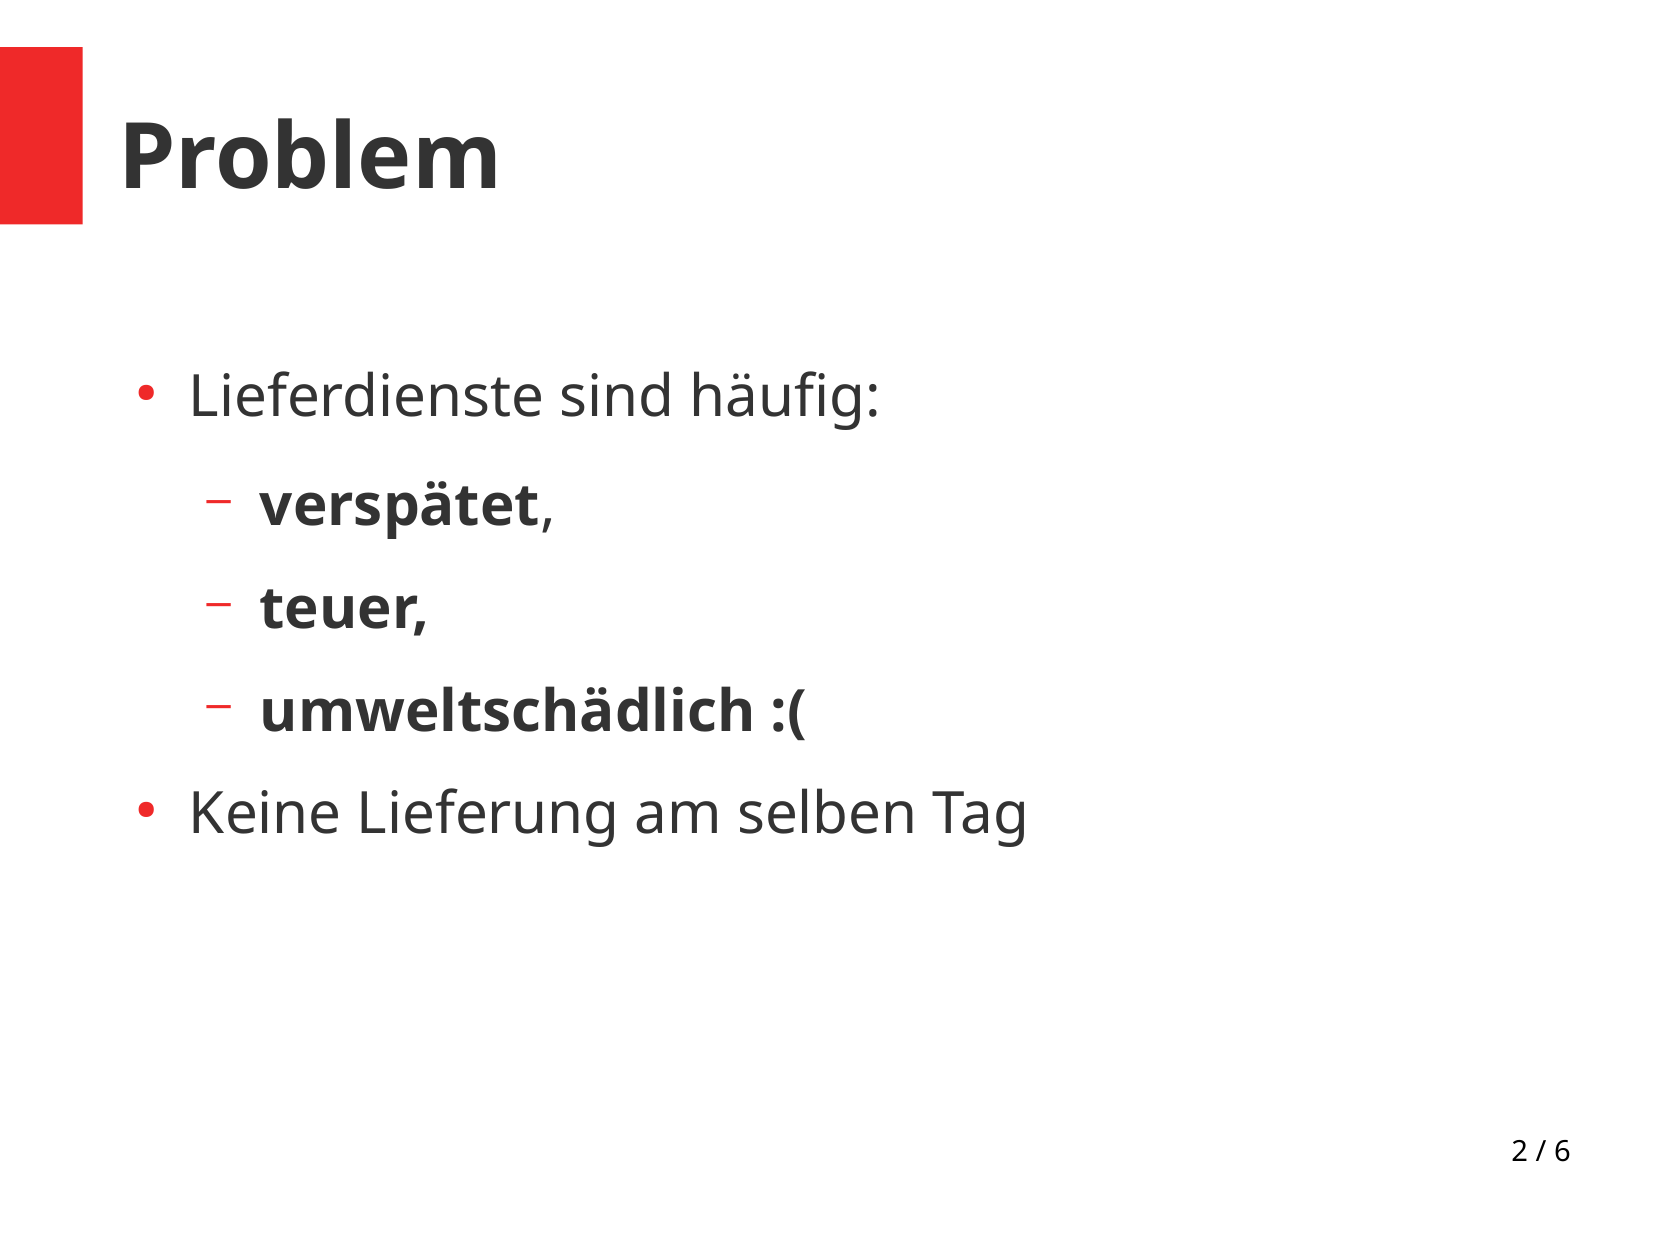

# Problem
Lieferdienste sind häufig:
verspätet,
teuer,
umweltschädlich :(
Keine Lieferung am selben Tag
2